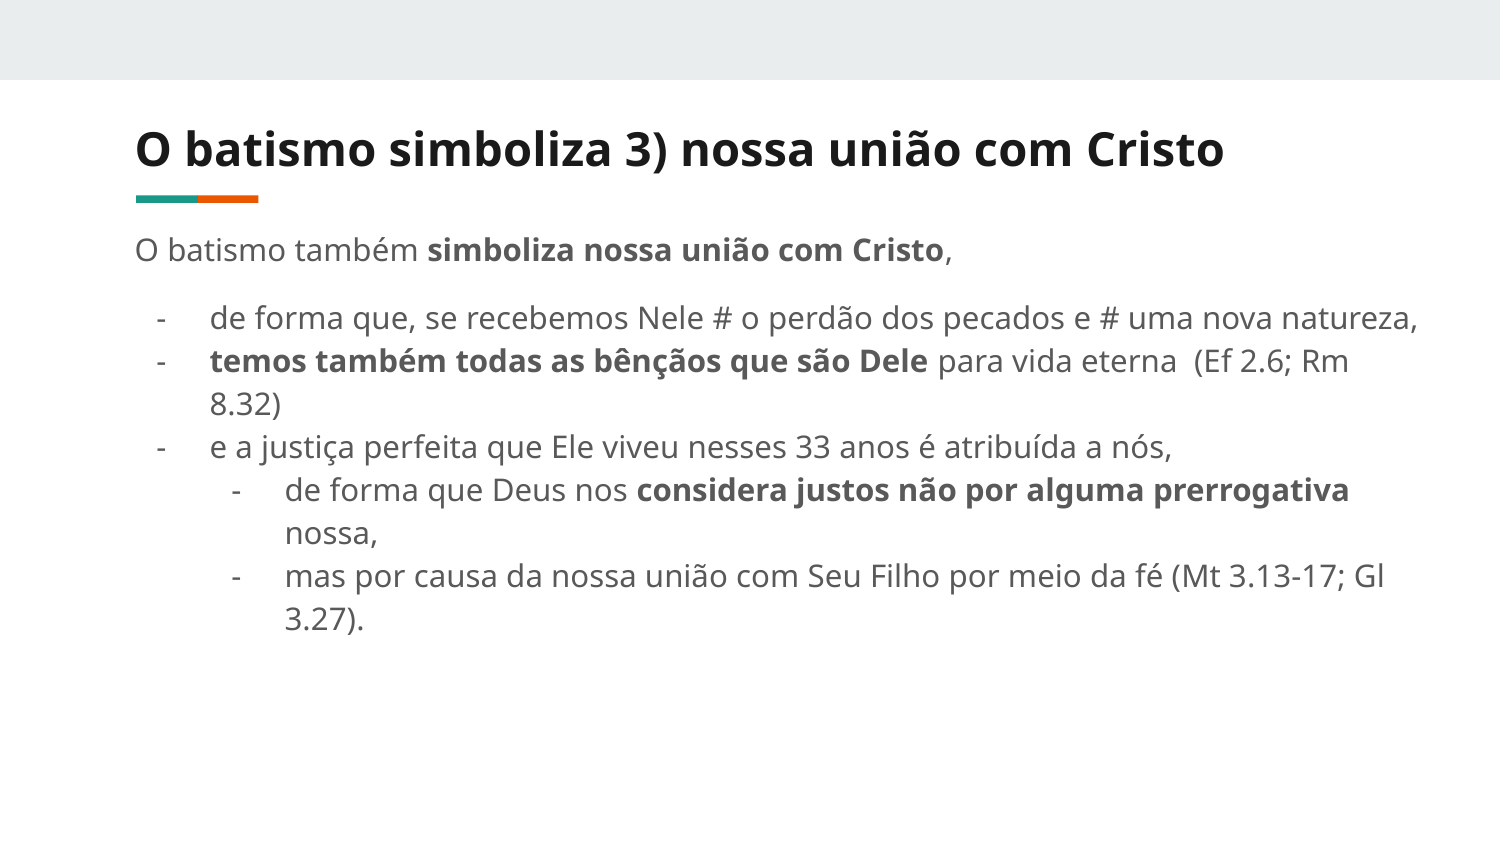

# O batismo simboliza 3) nossa união com Cristo
O batismo também simboliza nossa união com Cristo,
de forma que, se recebemos Nele # o perdão dos pecados e # uma nova natureza,
temos também todas as bênçãos que são Dele para vida eterna (Ef 2.6; Rm 8.32)
e a justiça perfeita que Ele viveu nesses 33 anos é atribuída a nós,
de forma que Deus nos considera justos não por alguma prerrogativa nossa,
mas por causa da nossa união com Seu Filho por meio da fé (Mt 3.13-17; Gl 3.27).